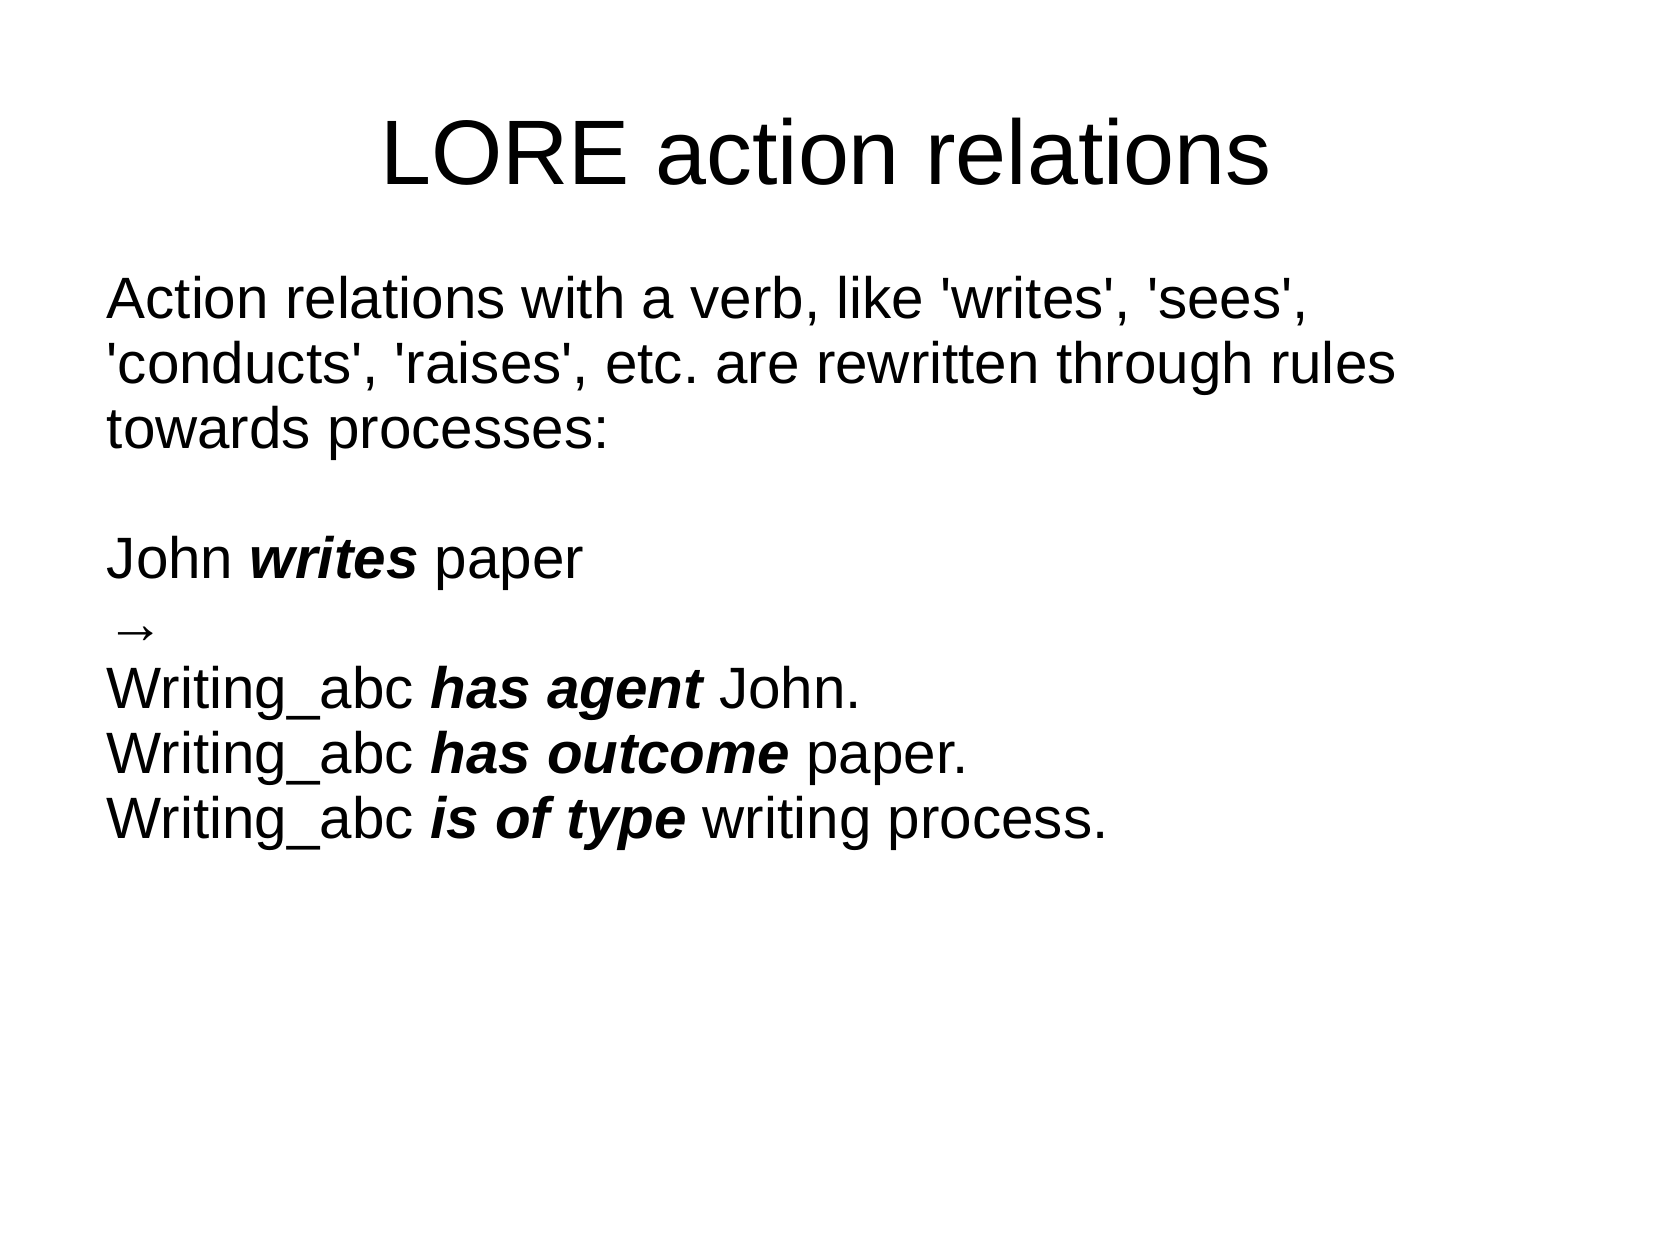

# LORE action relations
Action relations with a verb, like 'writes', 'sees', 'conducts', 'raises', etc. are rewritten through rules towards processes:
John writes paper
→
Writing_abc has agent John.
Writing_abc has outcome paper.
Writing_abc is of type writing process.